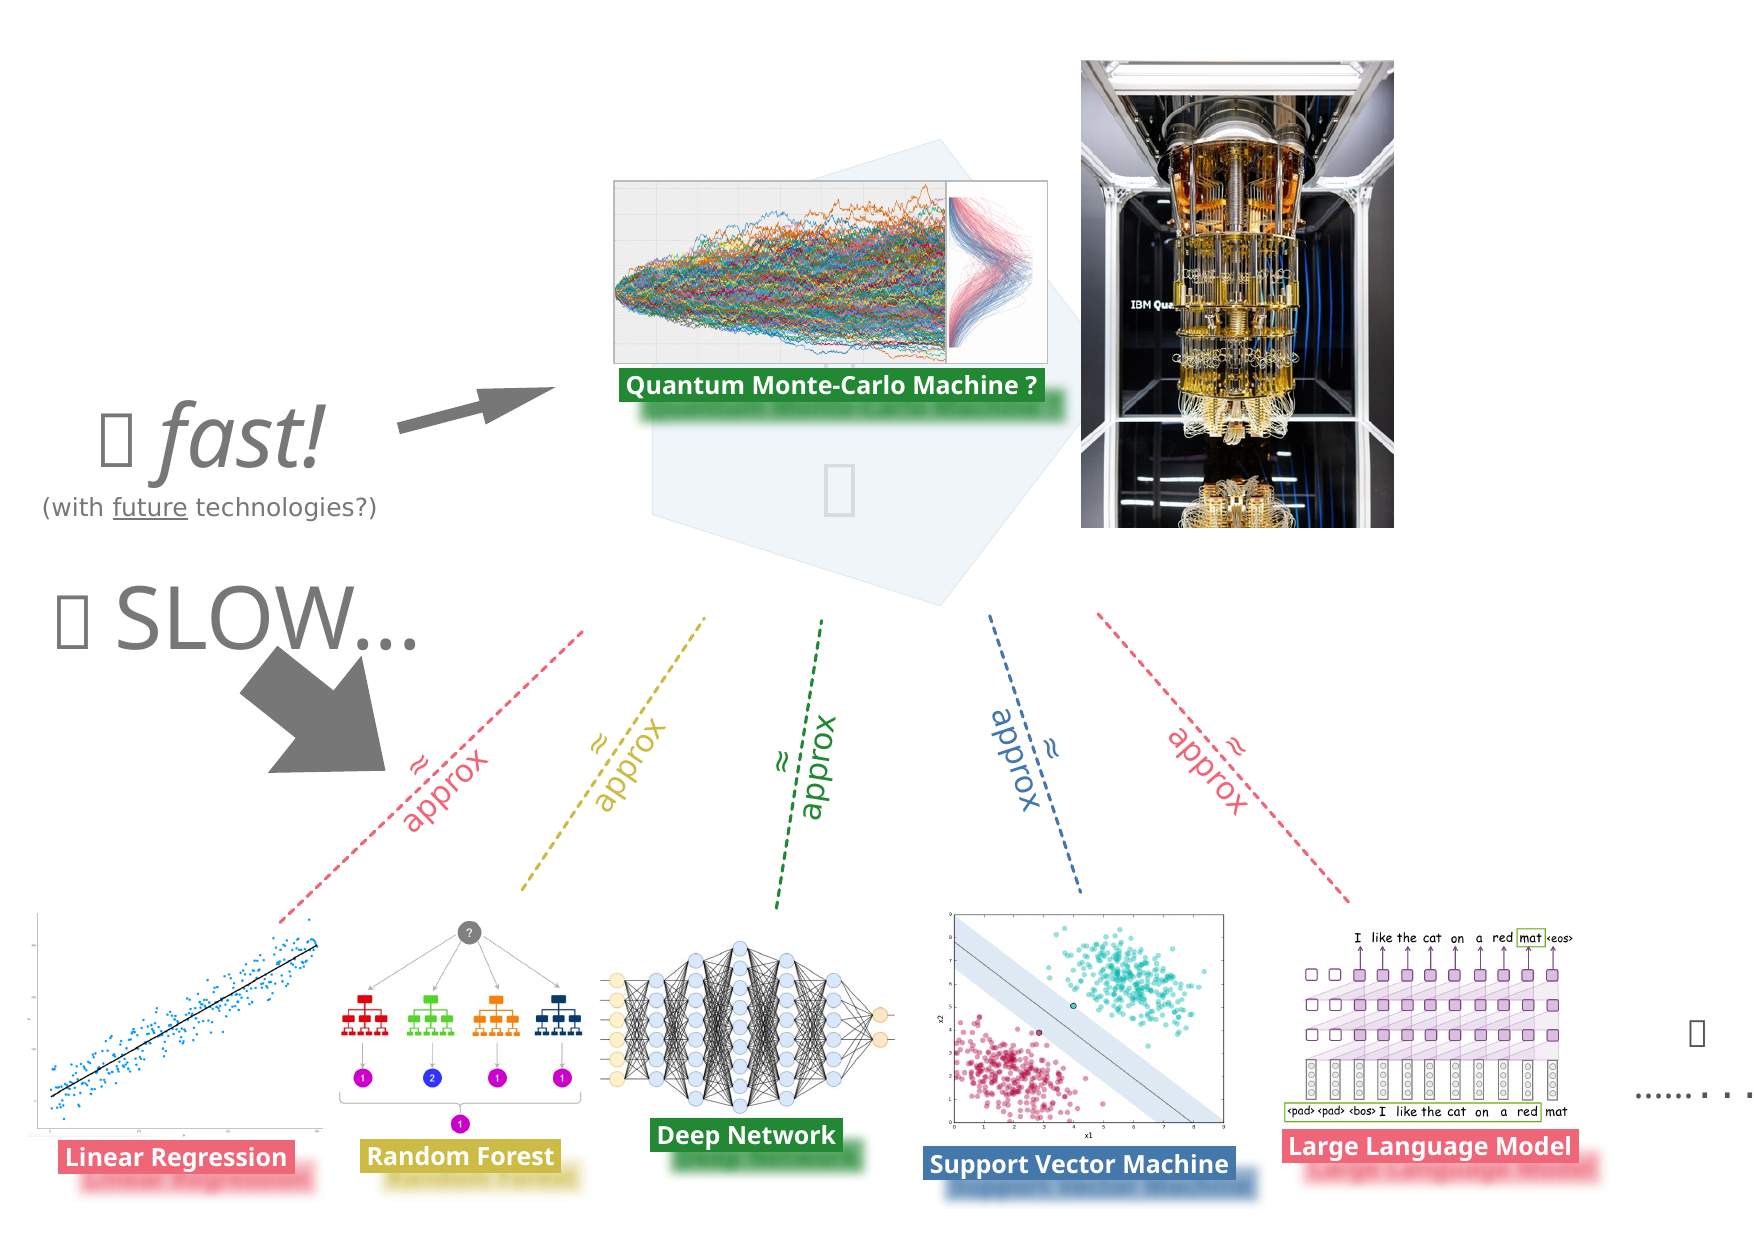

Quantum Monte-Carlo Machine ?



 fast!
(with future technologies?)
 SLOW...
≈
approx
≈
approx
≈
approx
≈
approx
≈
approx
 Support Vector Machine
 Linear Regression
 Random Forest
 Large Language Model
 Deep Network

.........